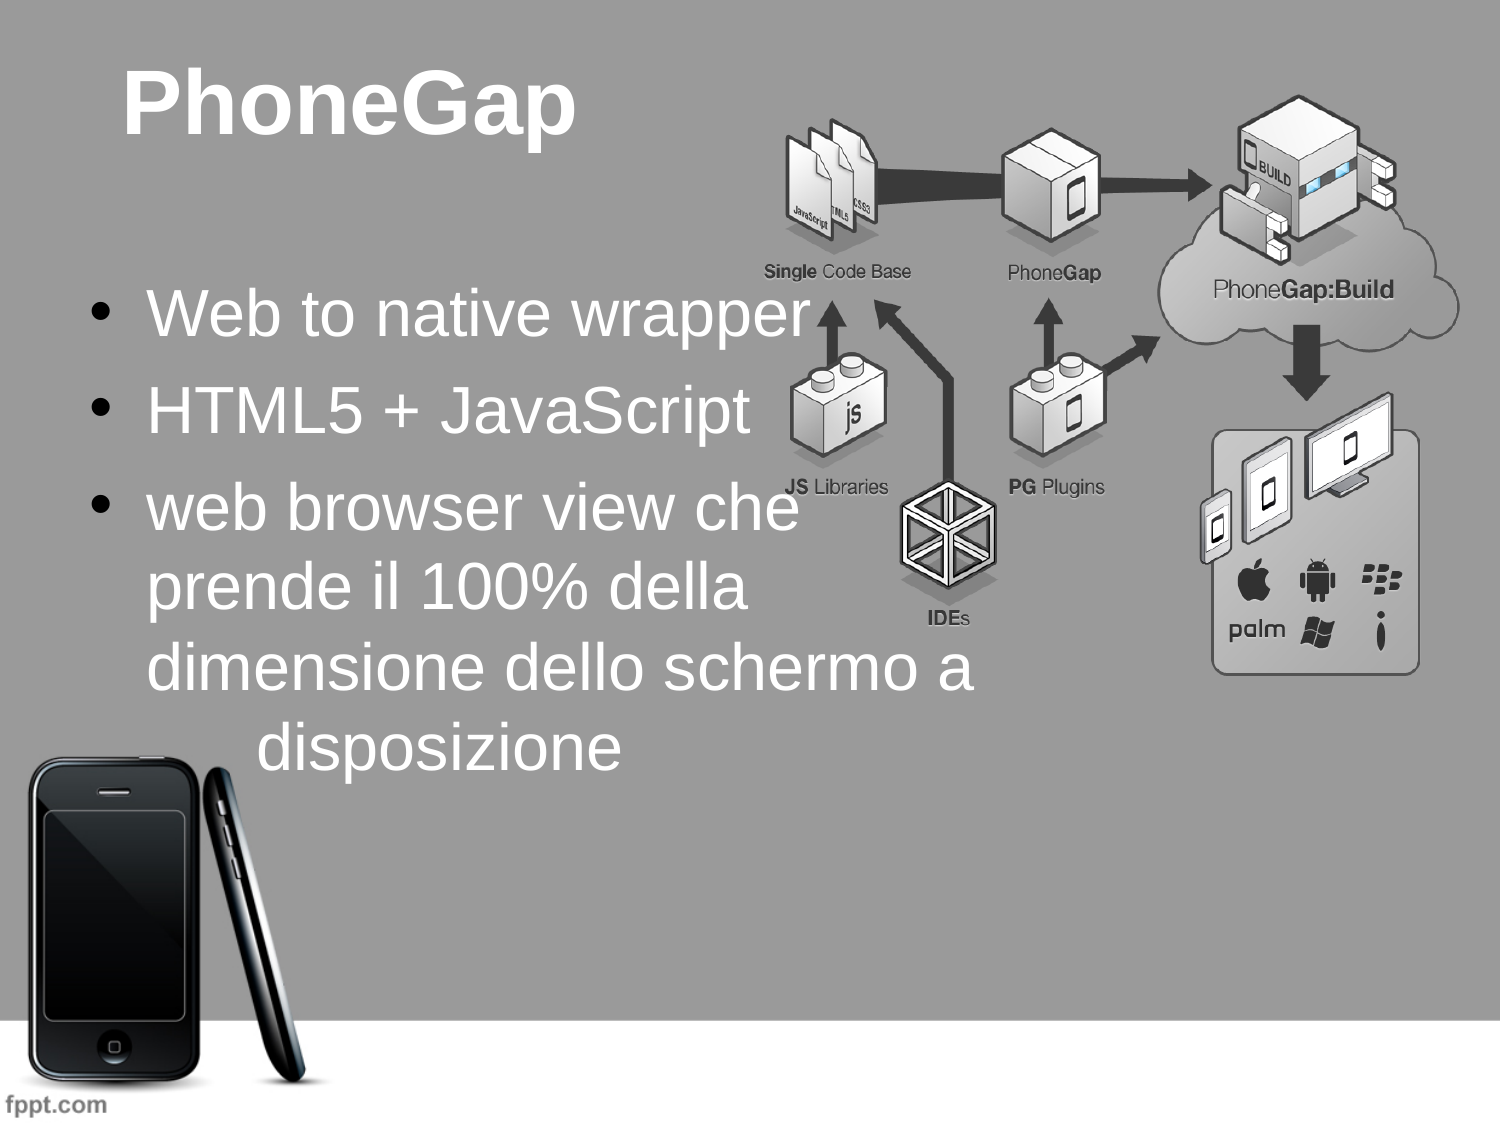

PhoneGap
#
Web to native wrapper
HTML5 + JavaScript
web browser view che prende il 100% della dimensione dello schermo a disposizione